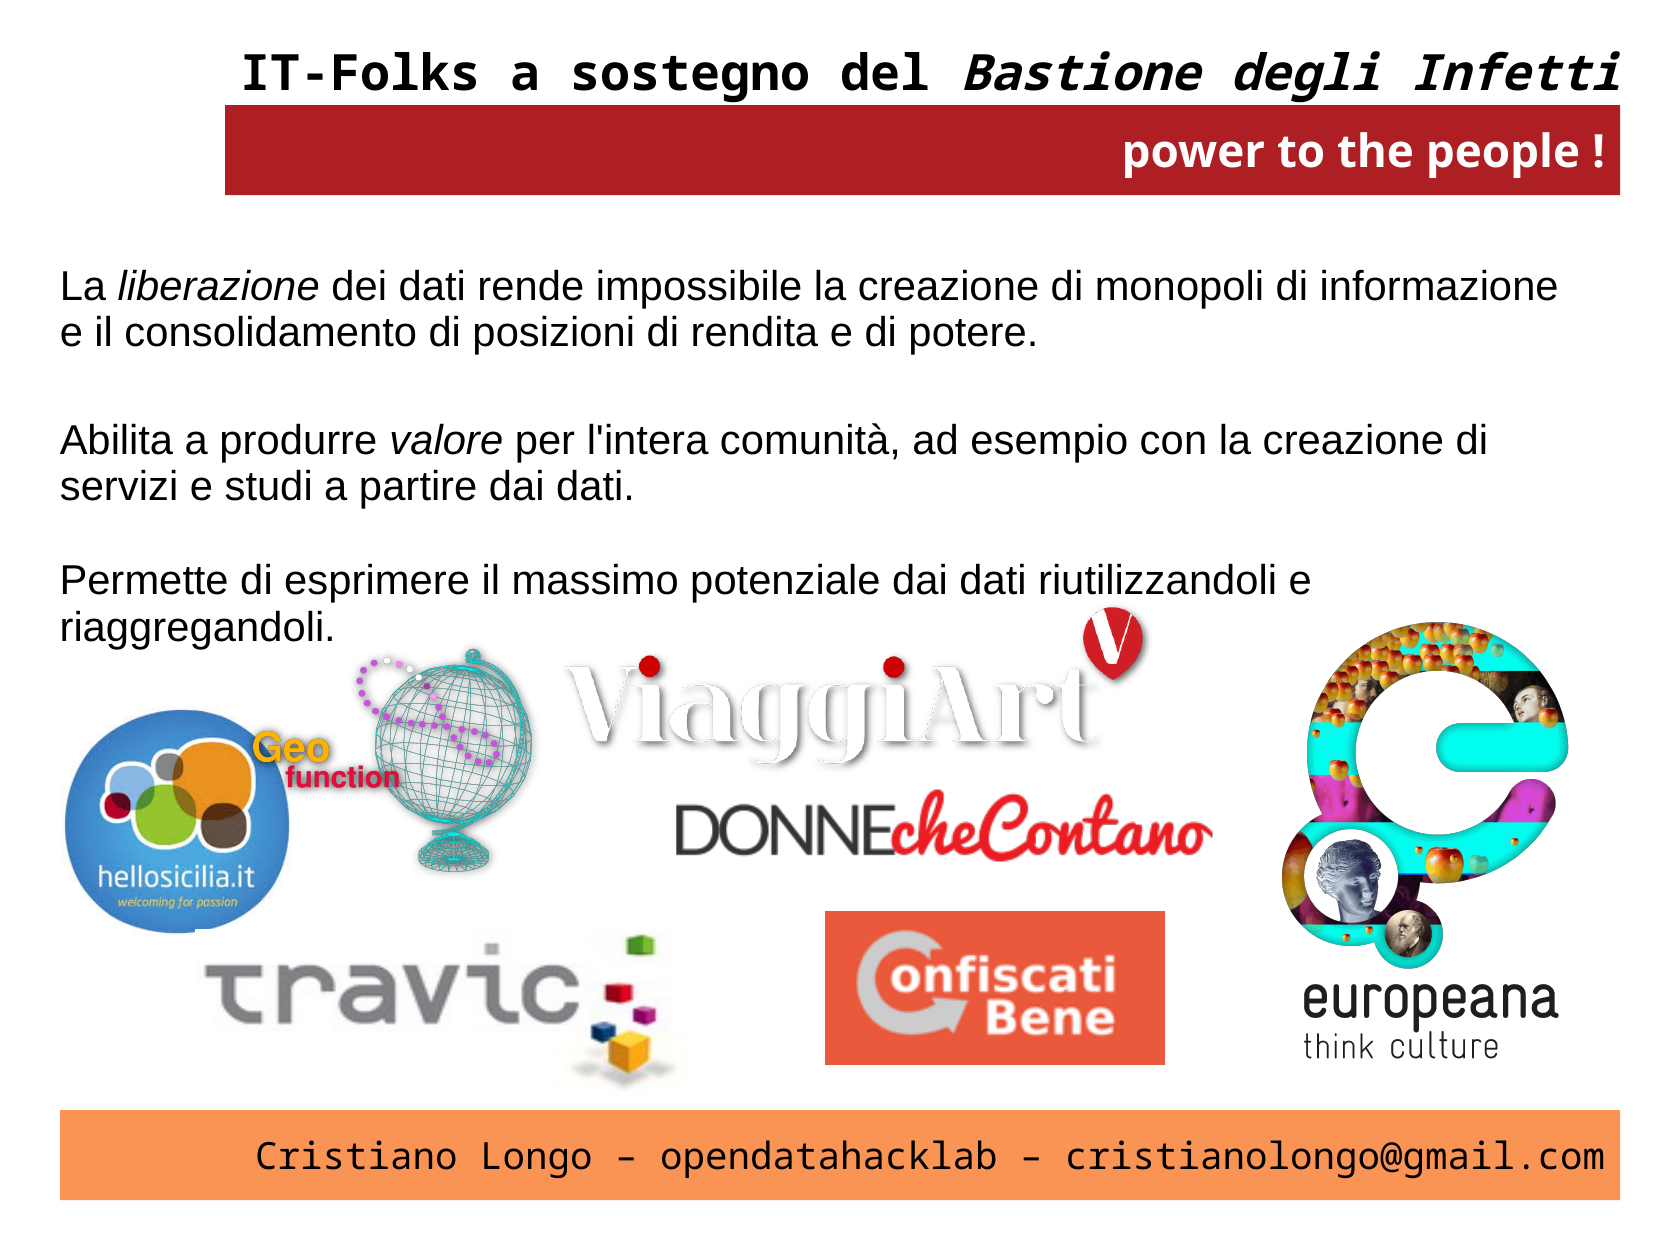

IT-Folks a sostegno del Bastione degli Infetti
power to the people !
La liberazione dei dati rende impossibile la creazione di monopoli di informazione e il consolidamento di posizioni di rendita e di potere.
Abilita a produrre valore per l'intera comunità, ad esempio con la creazione di servizi e studi a partire dai dati.
Permette di esprimere il massimo potenziale dai dati riutilizzandoli e riaggregandoli.
Cristiano Longo – opendatahacklab – cristianolongo@gmail.com